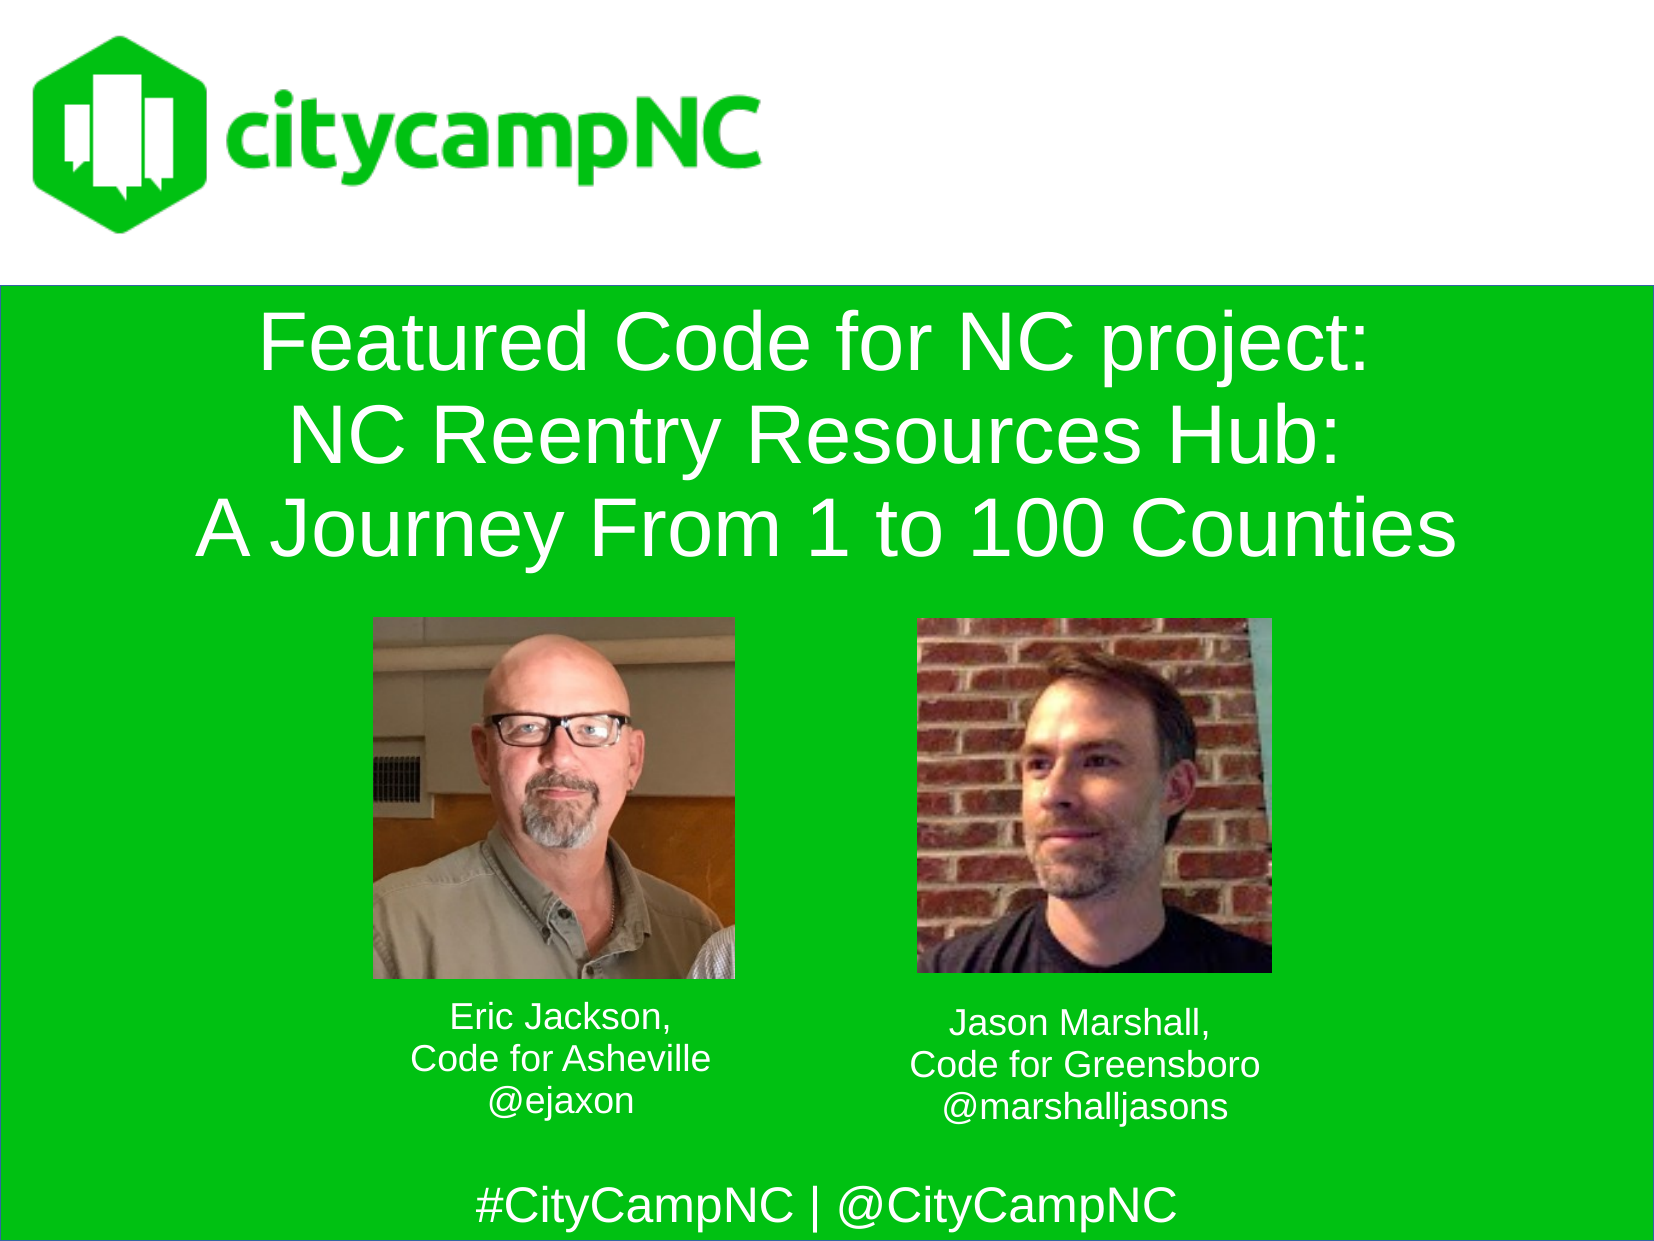

# Featured Code for NC project:
NC Reentry Resources Hub:
A Journey From 1 to 100 Counties
Eric Jackson, Code for Asheville
@ejaxon
Jason Marshall,
Code for Greensboro
@marshalljasons